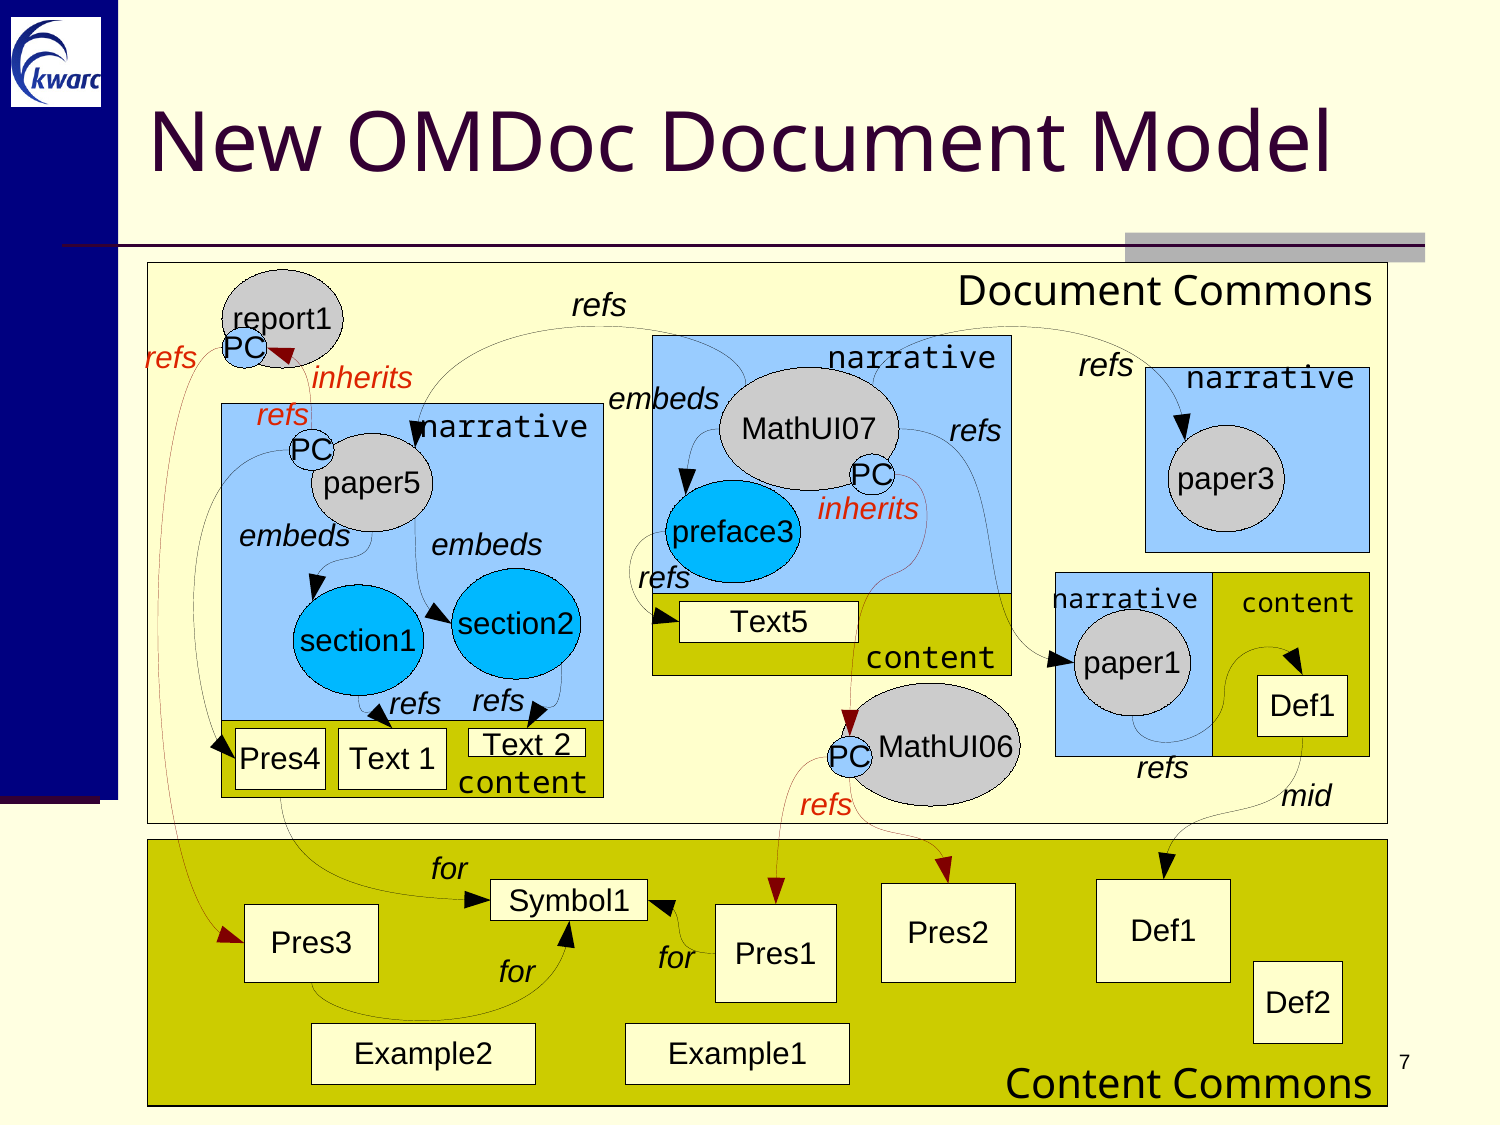

# New OMDoc Document Model
				Document Commons
report1
PC
refs
inherits
refs
refs
 narrative
PC
paper5
embeds
embeds
section2
section1
refs
refs
content
Pres4
Text 1
Text 2
narrative
refs
narrative
paper3
MathUI07
embeds
PC
preface3
inherits
refs
refs
narrative
paper1
refs
 MathUI06
PC
refs
content
Def1
mid
content
Text5
				Content Commons
for
Symbol1
Def1
Pres2
Pres3
Pres1
for
for
Def2
Example2
Example1
				Content Commons
for
Symbol1
Def1
Pres2
Pres3
Pres1
for
for
Def2
Example2
Example1
				Content Commons
for
Symbol1
Def1
Pres2
Pres3
Pres1
for
for
Def2
Example2
Example1
				Content Commons
for
Symbol1
Def1
Pres2
Pres3
Pres1
for
for
Def2
Example2
Example1
				Content Commons
for
Symbol1
Def1
Pres2
Pres3
Pres1
for
for
Def2
Example2
Example1
7